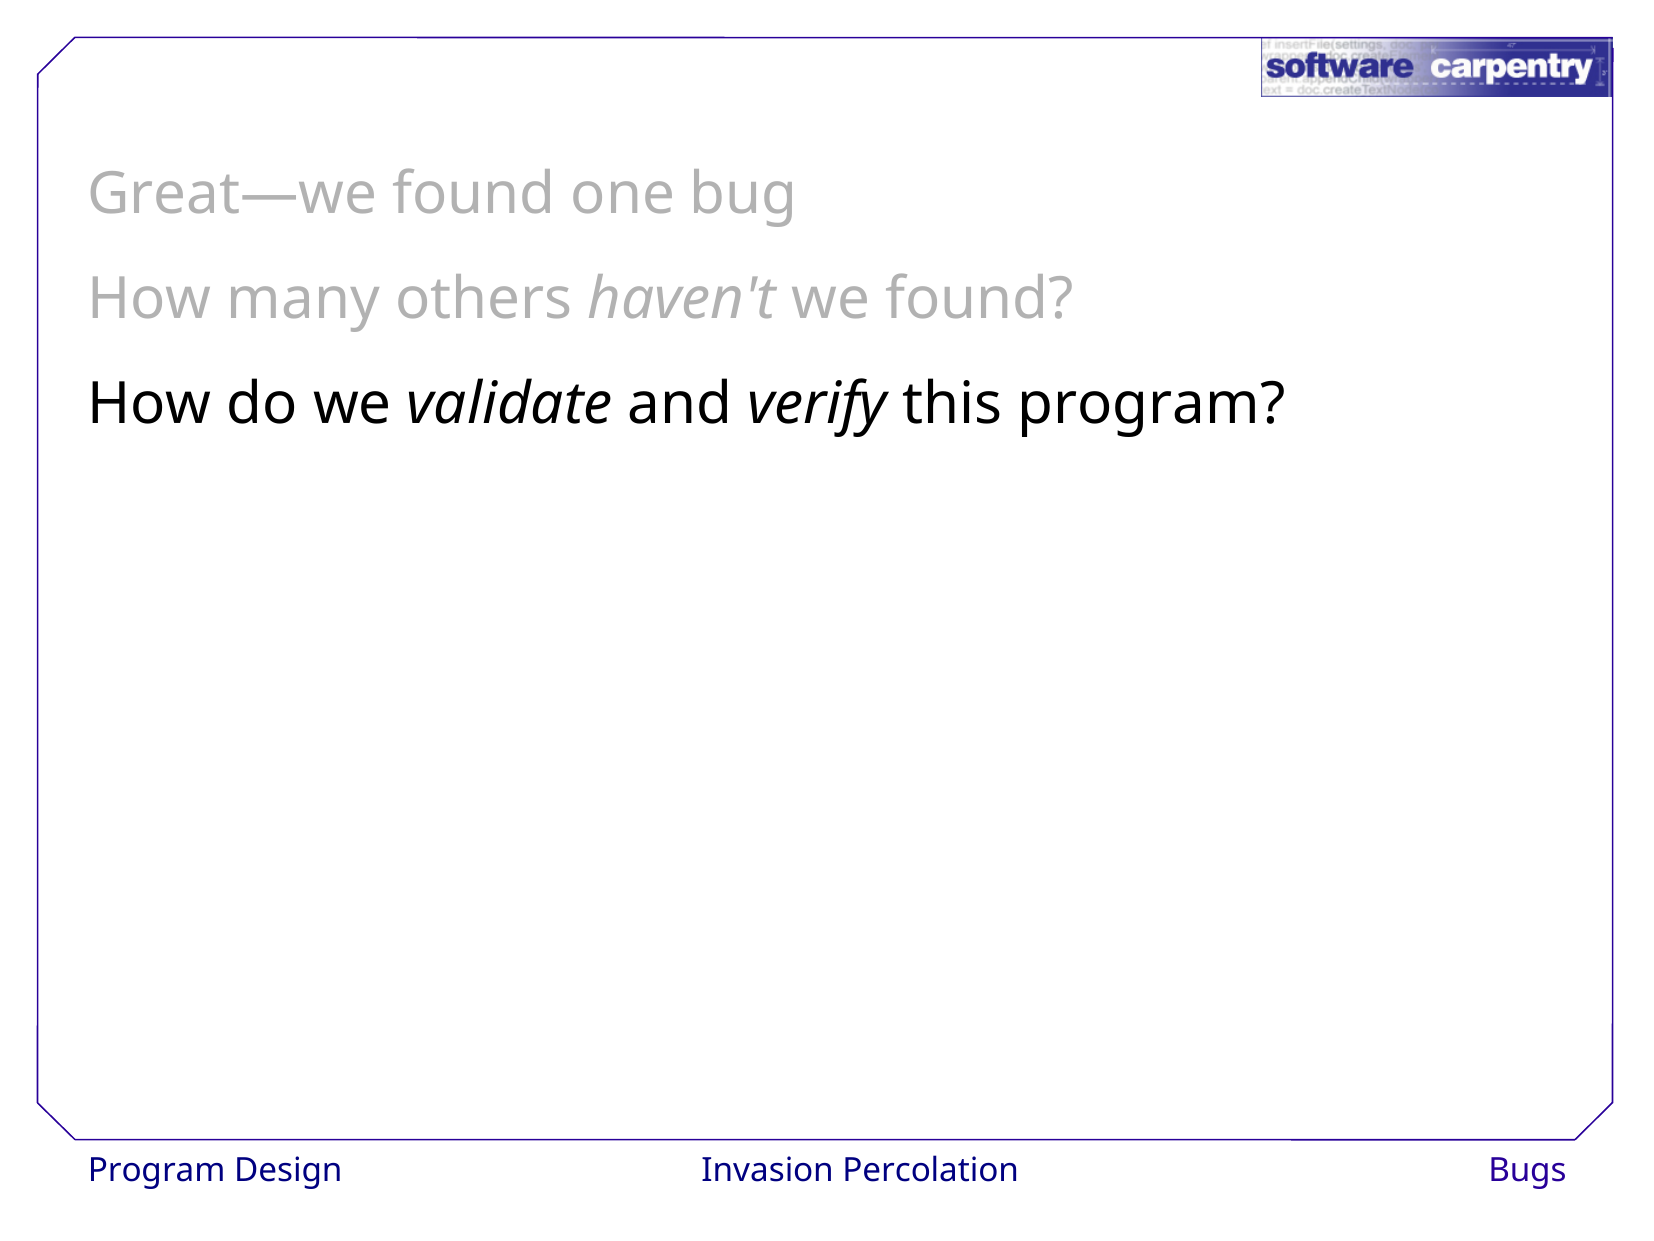

Great—we found one bug
How many others haven't we found?
How do we validate and verify this program?